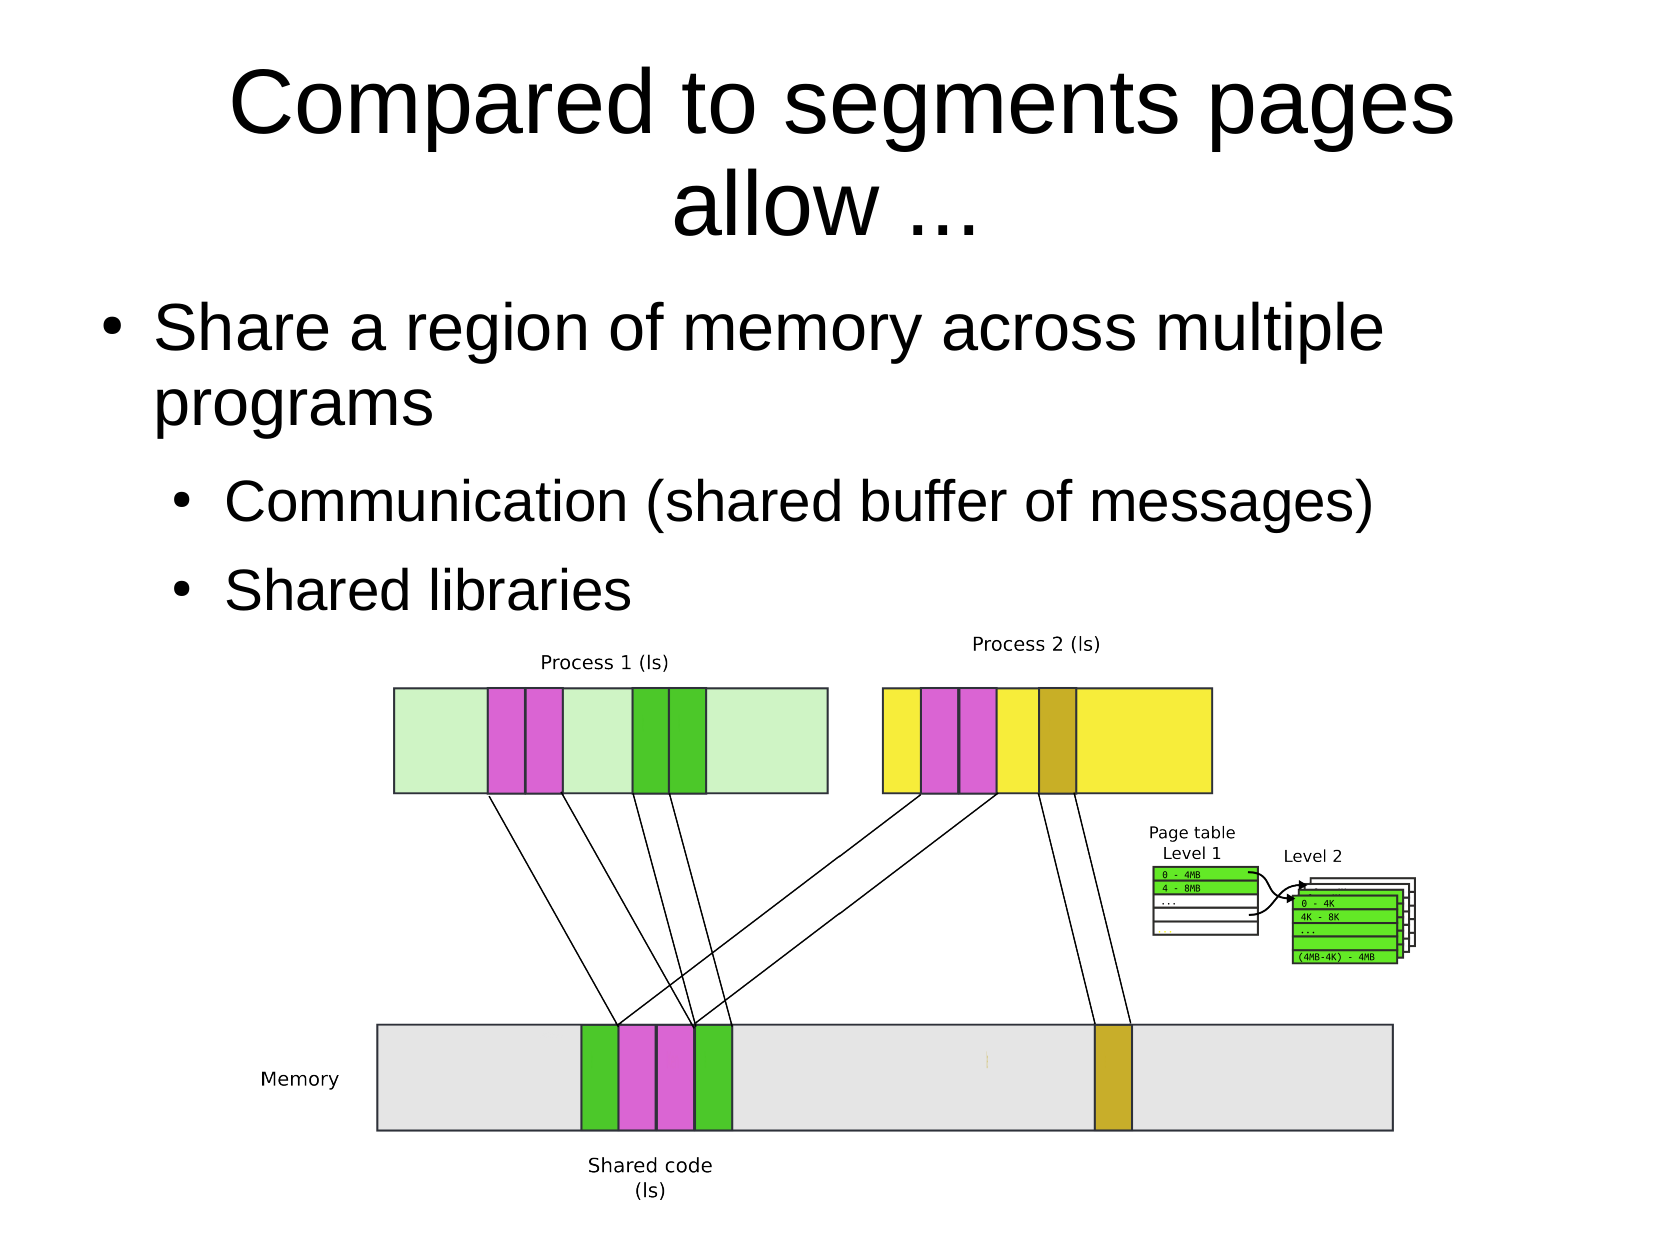

# Compared to segments pages allow ...
Share a region of memory across multiple programs
Communication (shared buffer of messages)
Shared libraries